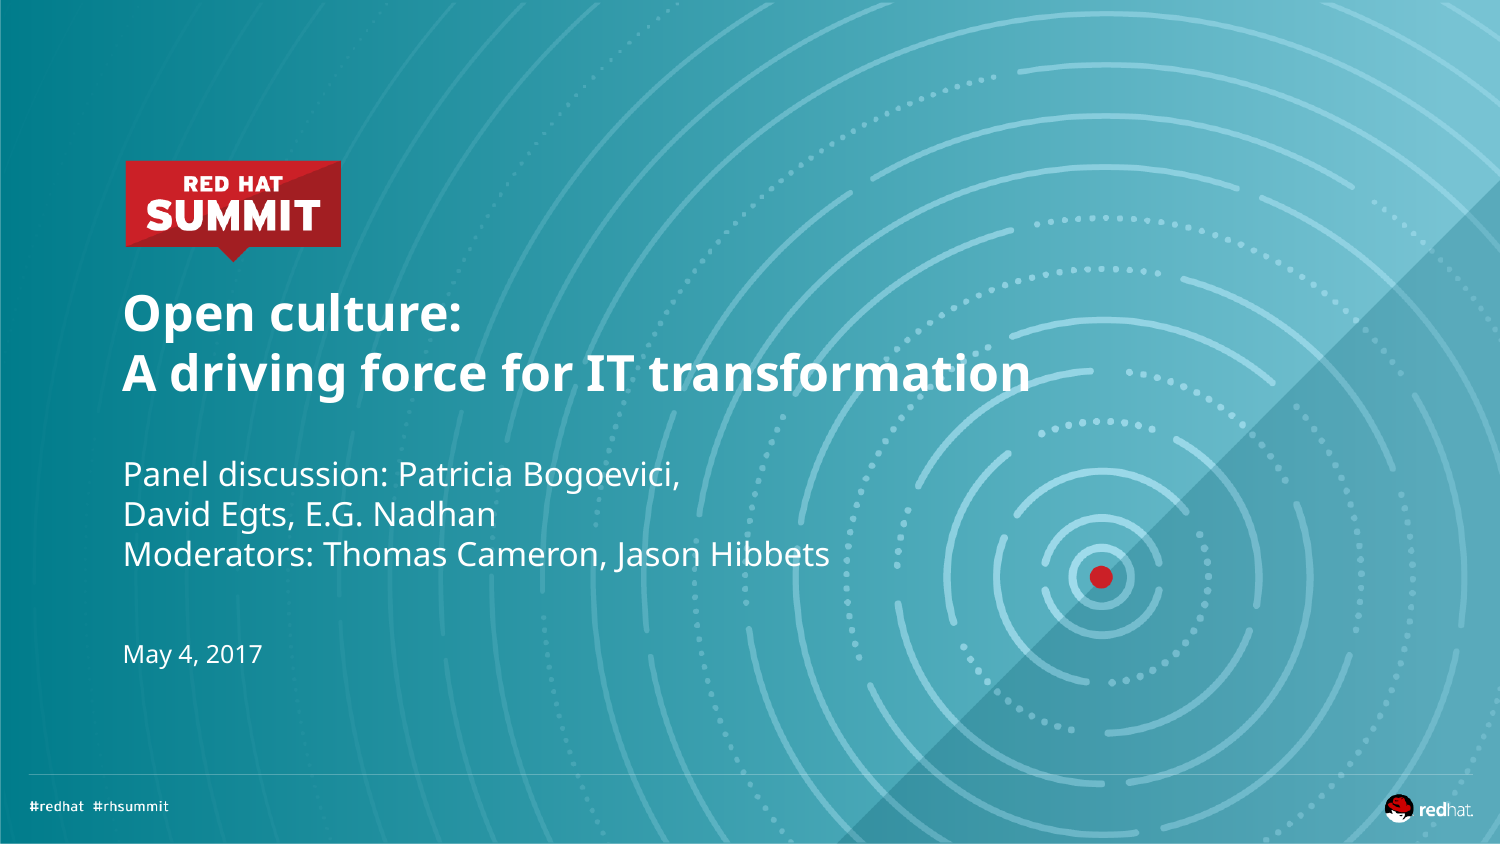

Open culture:
A driving force for IT transformation
Panel discussion: Patricia Bogoevici,
David Egts, E.G. Nadhan
Moderators: Thomas Cameron, Jason Hibbets
May 4, 2017